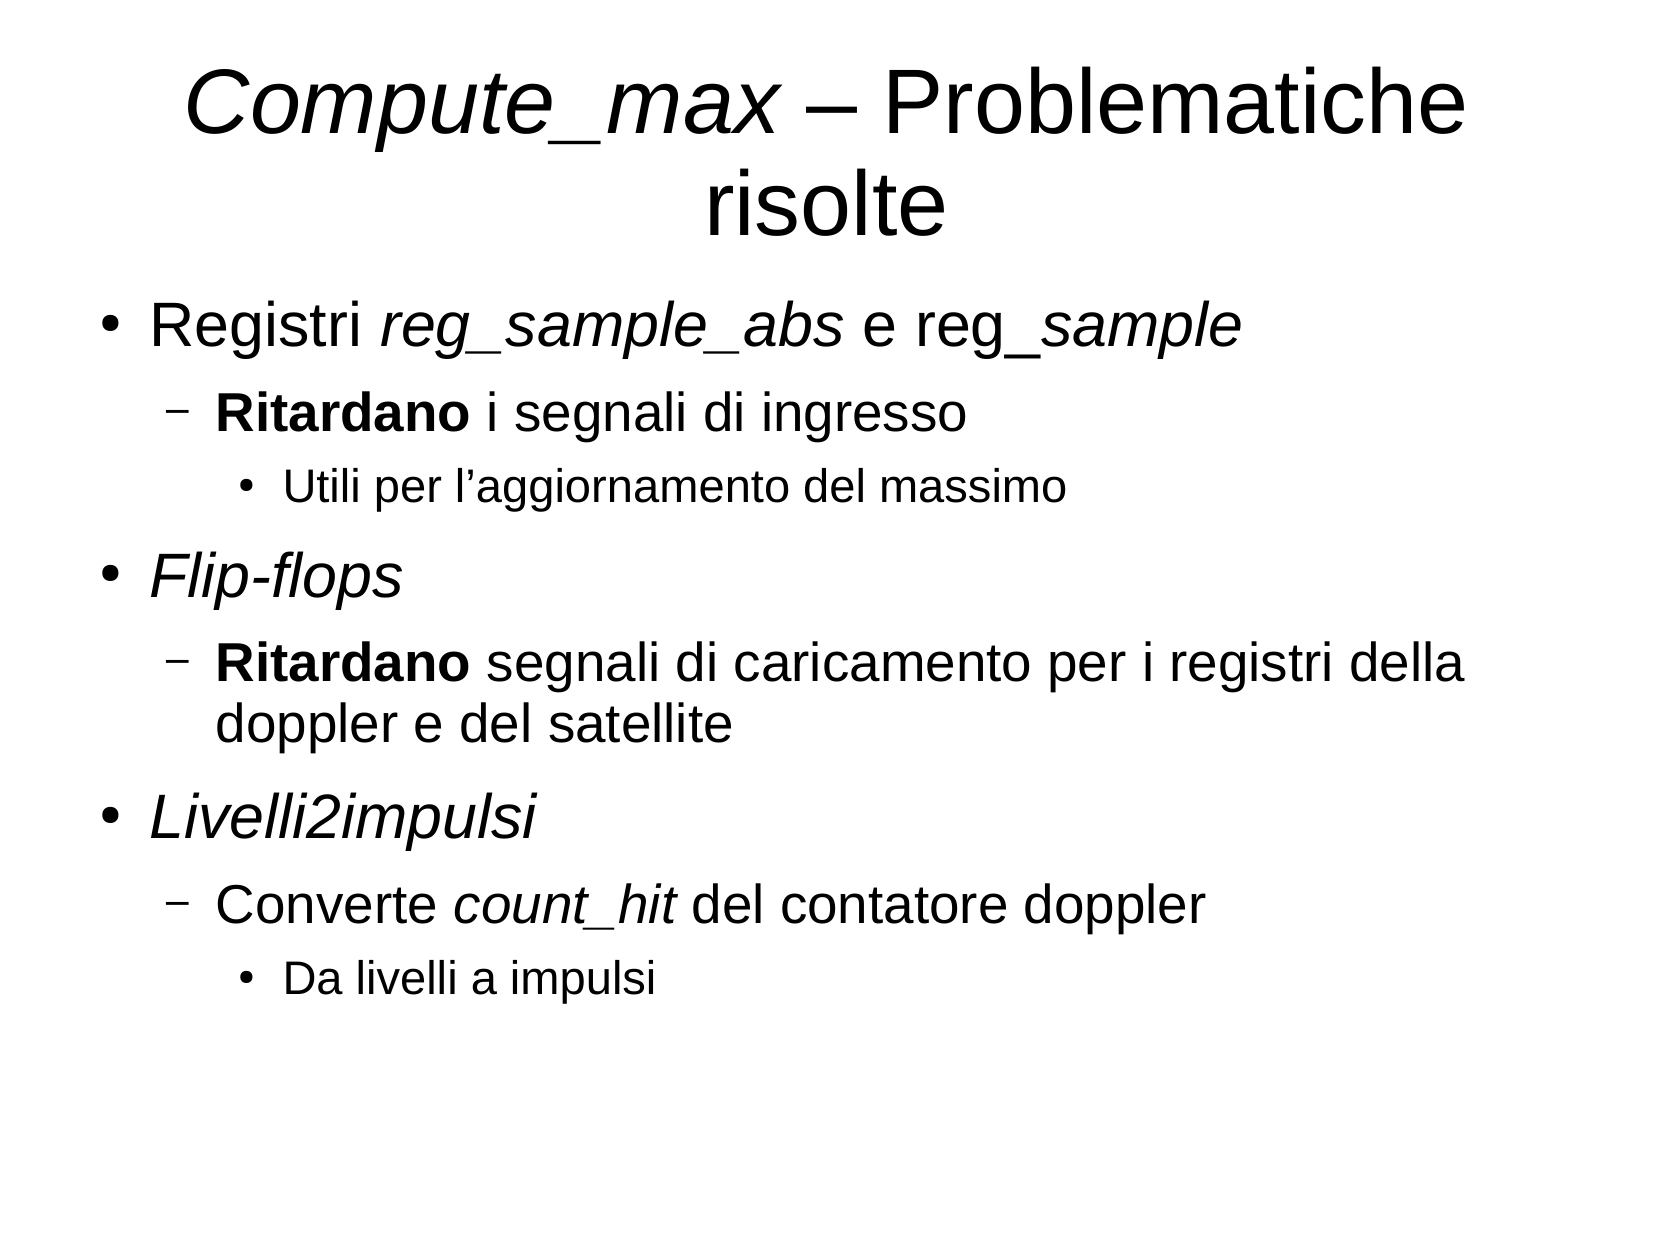

# Compute_max – Problematiche risolte
Registri reg_sample_abs e reg_sample
Ritardano i segnali di ingresso
Utili per l’aggiornamento del massimo
Flip-flops
Ritardano segnali di caricamento per i registri della doppler e del satellite
Livelli2impulsi
Converte count_hit del contatore doppler
Da livelli a impulsi